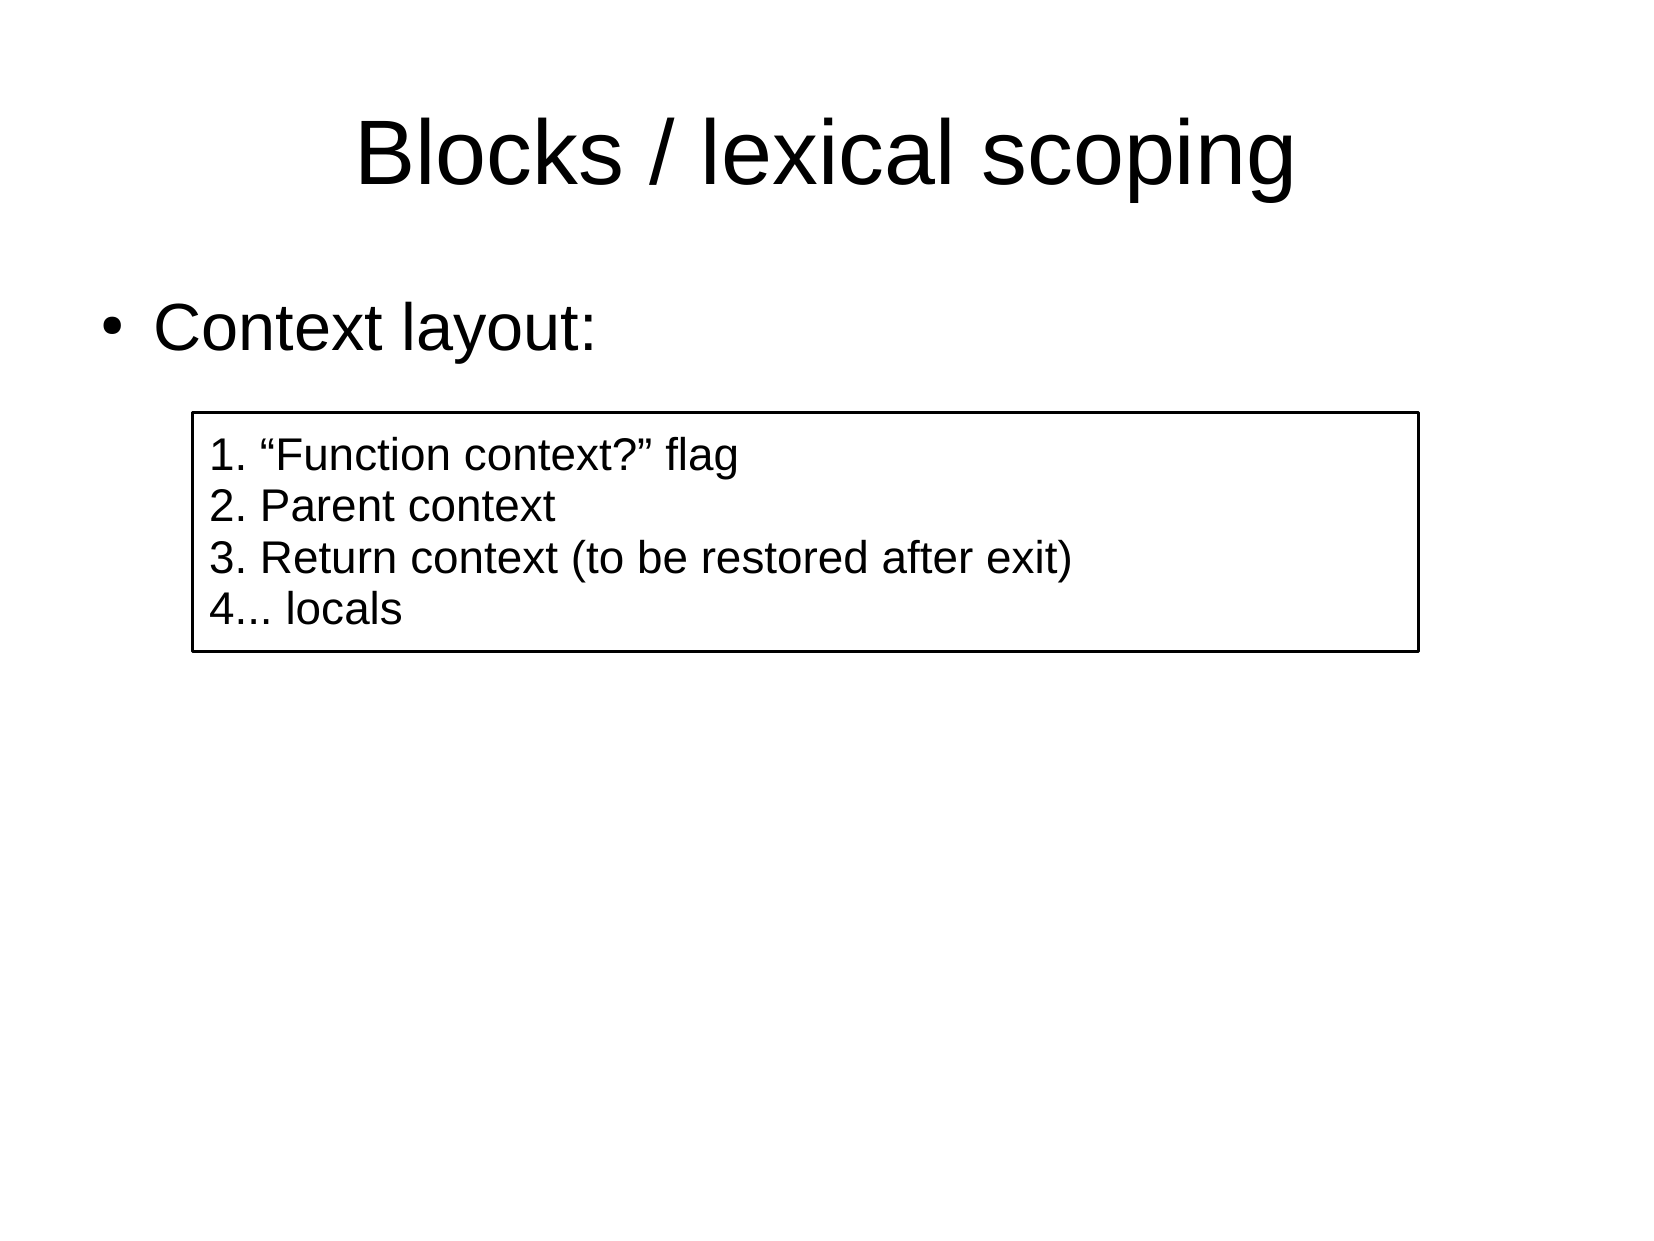

# Blocks / lexical scoping
Context layout:
1. “Function context?” flag
2. Parent context
3. Return context (to be restored after exit)
4... locals